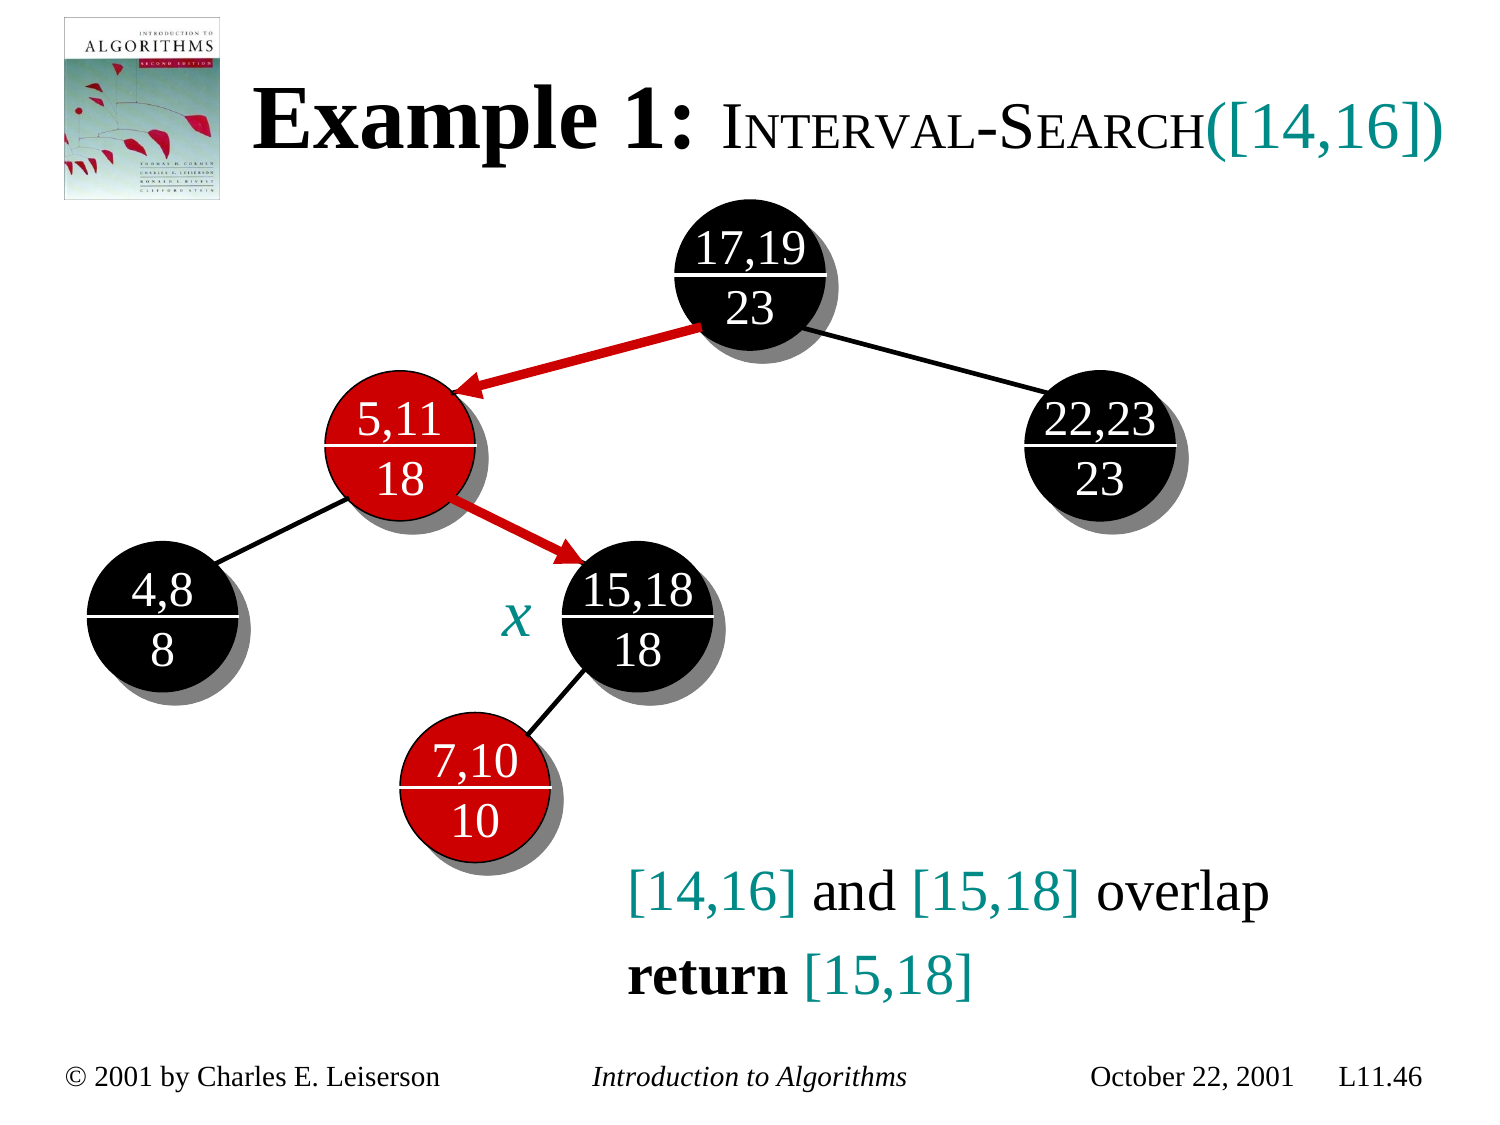

# Example 1: INTERVAL-SEARCH([14,16])
17,19
23
5,11
18
22,23
23
4,8
8
15,18
18
x
7,10
10
[14,16] and [15,18] overlap
return [15,18]
Introduction to Algorithms
October 22, 2001 L11.